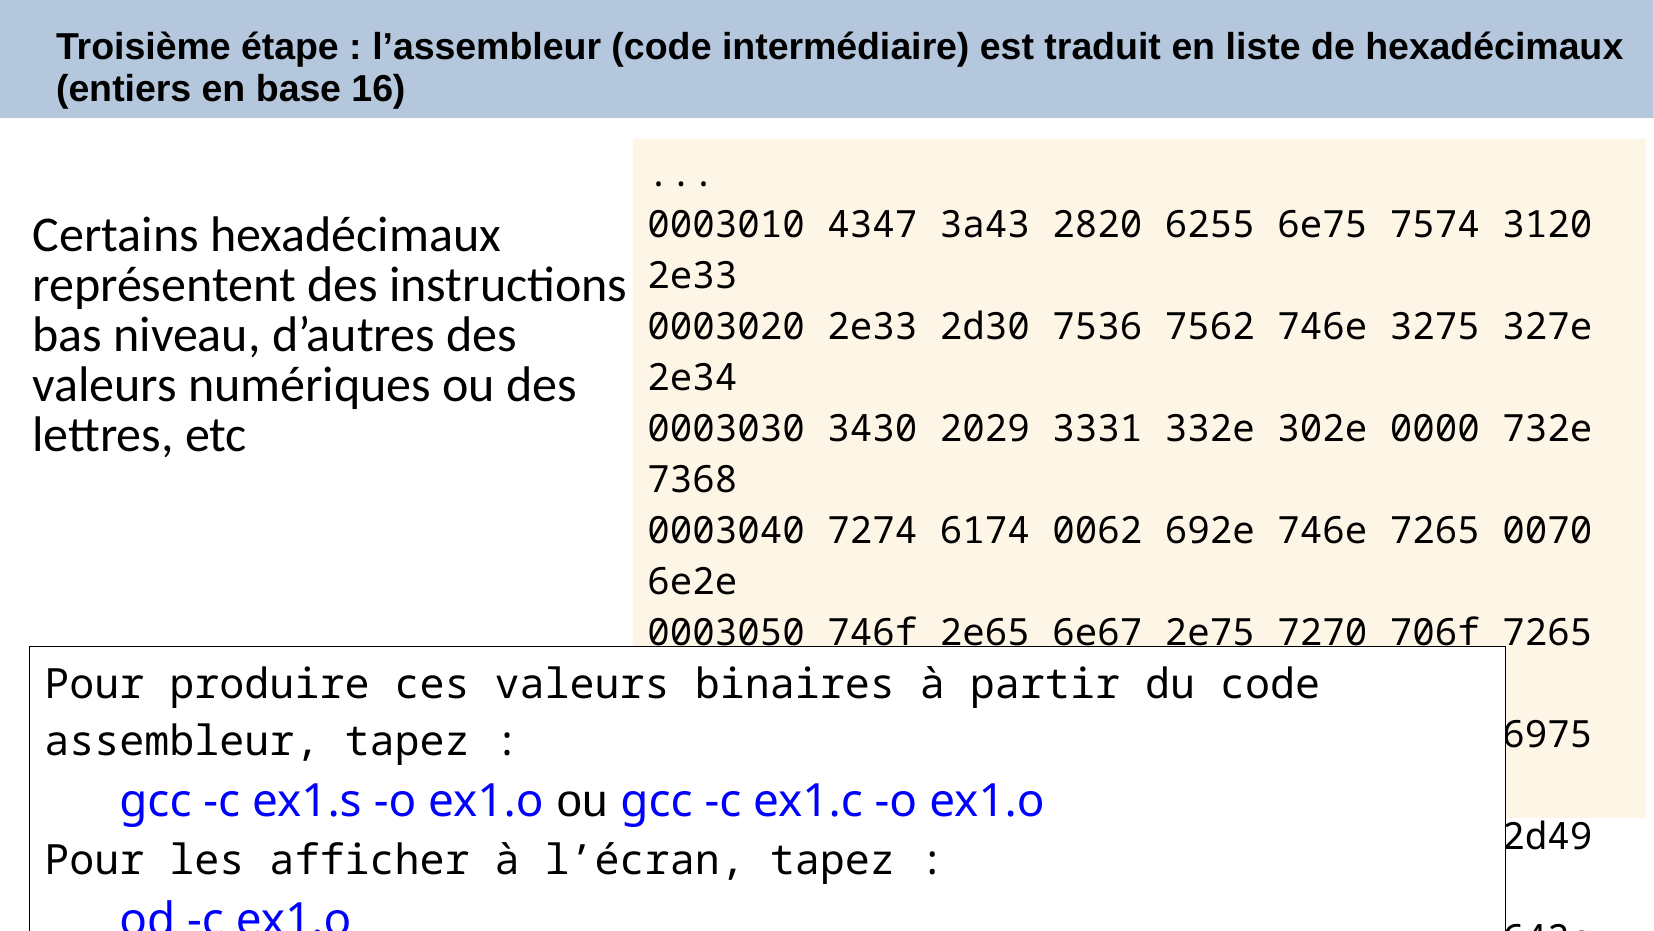

Troisième étape : l’assembleur (code intermédiaire) est traduit en liste de hexadécimaux (entiers en base 16)
...
0003010 4347 3a43 2820 6255 6e75 7574 3120 2e33
0003020 2e33 2d30 7536 7562 746e 3275 327e 2e34
0003030 3430 2029 3331 332e 302e 0000 732e 7368
0003040 7274 6174 0062 692e 746e 7265 0070 6e2e
0003050 746f 2e65 6e67 2e75 7270 706f 7265 7974
0003060 2e00 6f6e 6574 672e 756e 622e 6975 646c
0003070 692d 0064 6e2e 746f 2e65 4241 2d49 6174
0003080 0067 672e 756e 682e 7361 0068 642e 6e79
0003090 7973 006d 642e 6e79 7473 0072 672e 756e
00030a0 762e 7265 6973 6e6f 2e00 6e67 2e75 6576
00030b0 7372 6f69 5f6e 0072 722e 6c65 2e61 7964
...
Certains hexadécimaux représentent des instructions bas niveau, d’autres des valeurs numériques ou des lettres, etc
Pour produire ces valeurs binaires à partir du code assembleur, tapez :
	gcc -c ex1.s -o ex1.o ou gcc -c ex1.c -o ex1.o
Pour les afficher à l’écran, tapez :
	od -c ex1.o